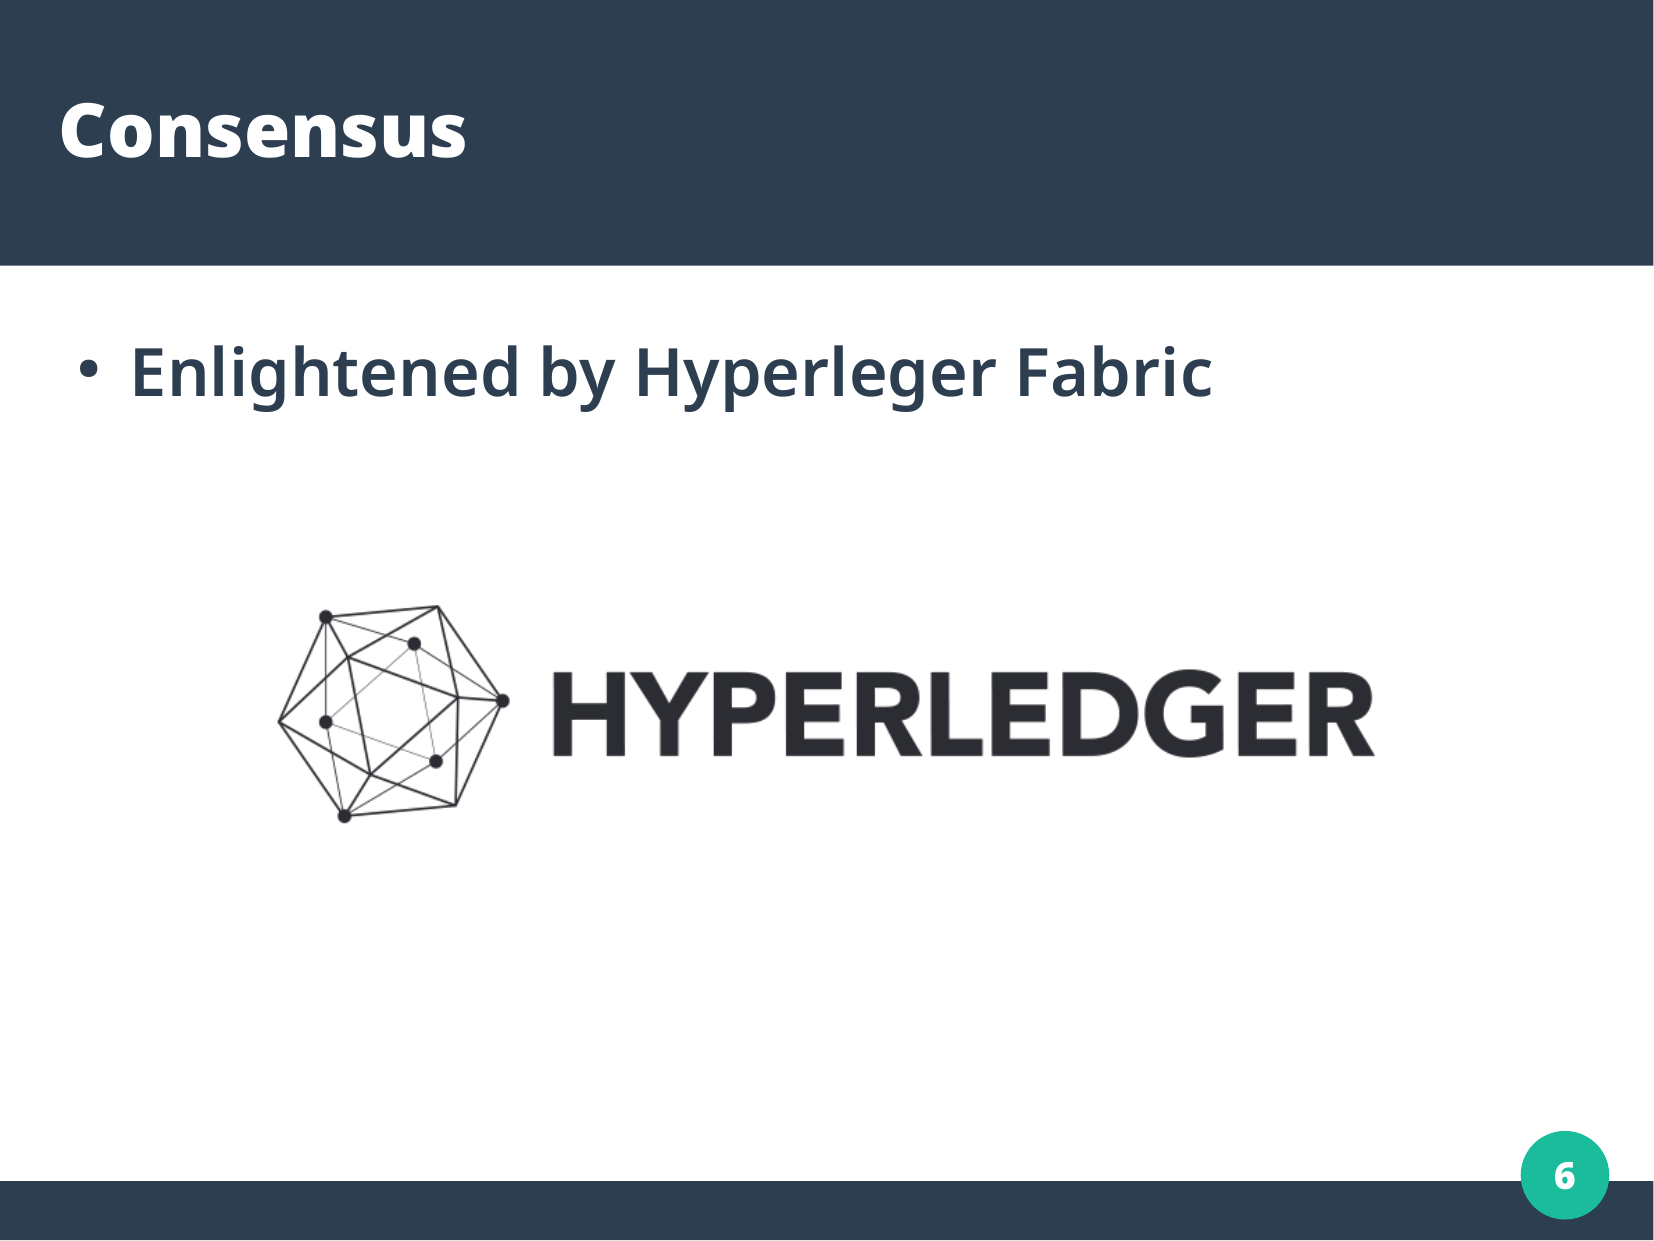

# Consensus
Enlightened by Hyperleger Fabric
6